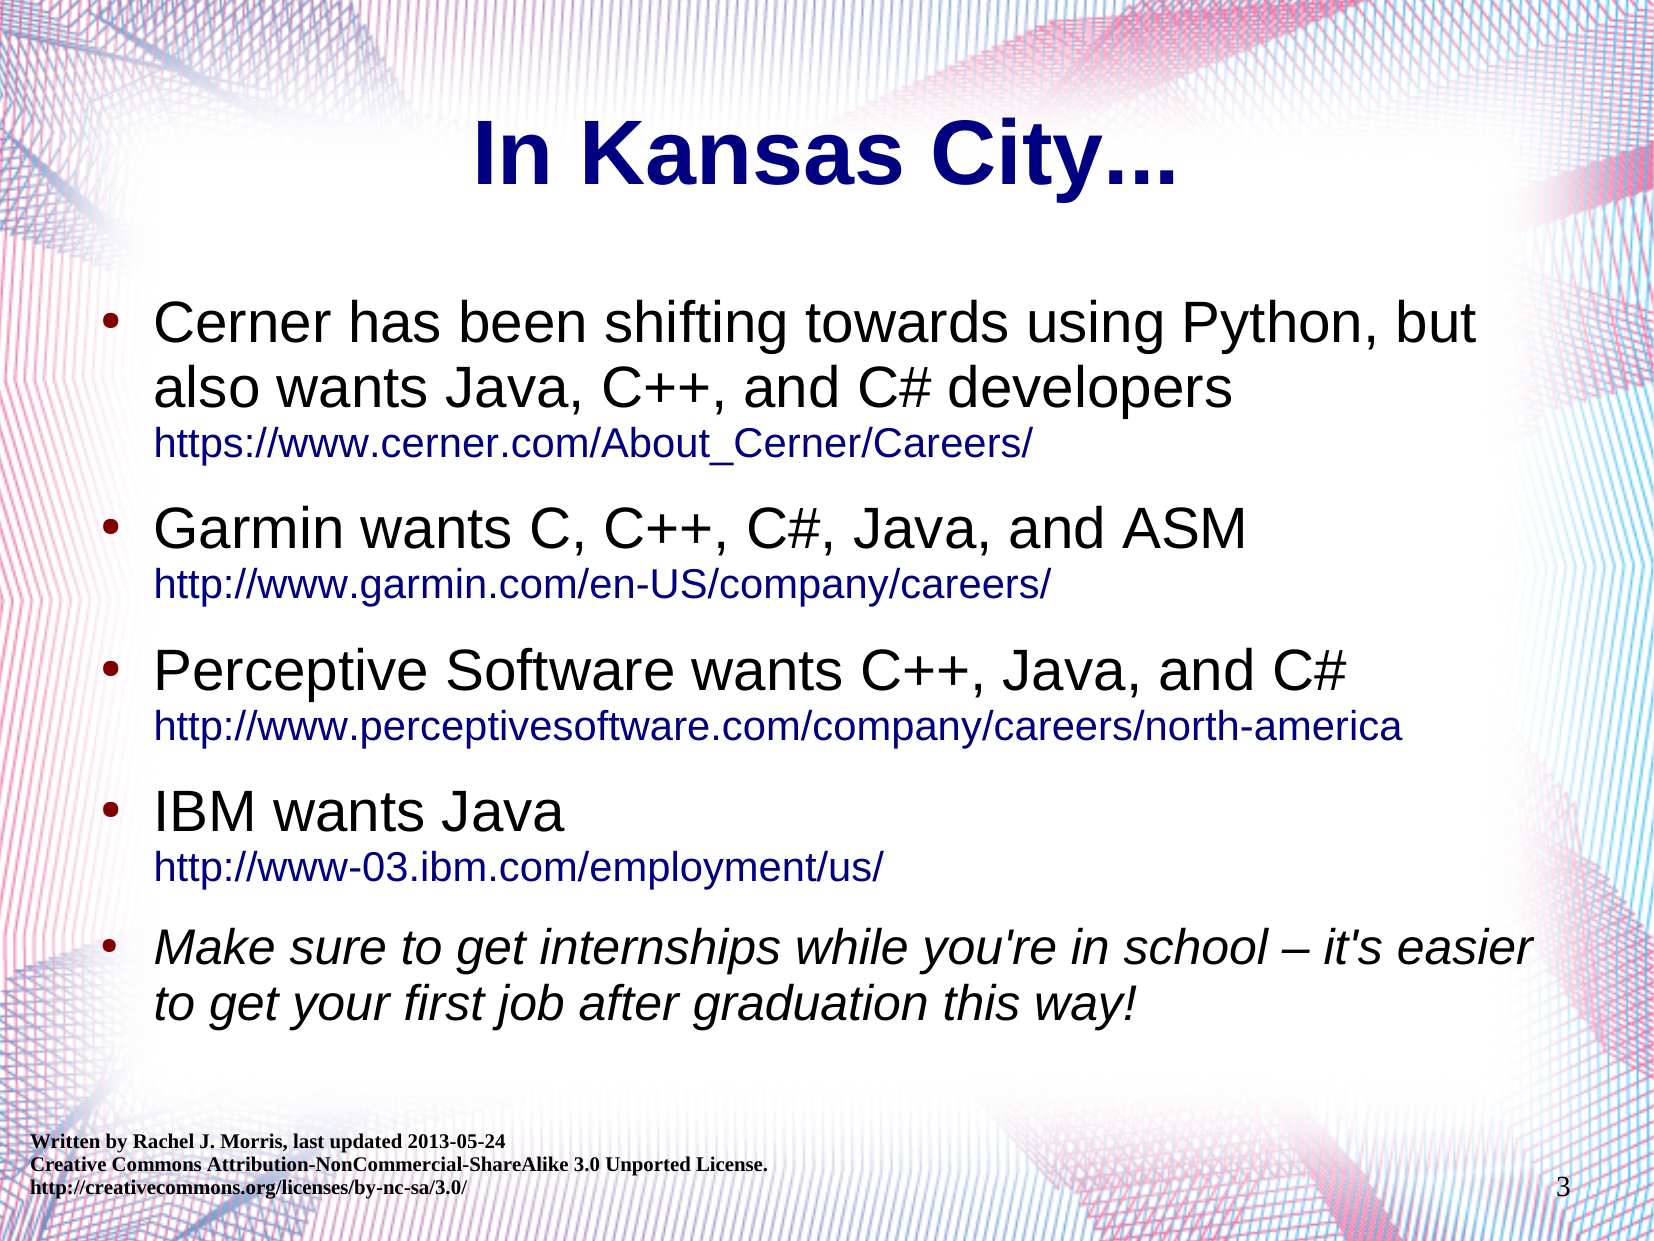

# In Kansas City...
Cerner has been shifting towards using Python, but also wants Java, C++, and C# developers
https://www.cerner.com/About_Cerner/Careers/
Garmin wants C, C++, C#, Java, and ASM
http://www.garmin.com/en-US/company/careers/
Perceptive Software wants C++, Java, and C#
http://www.perceptivesoftware.com/company/careers/north-america
IBM wants Java
http://www-03.ibm.com/employment/us/
Make sure to get internships while you're in school – it's easier to get your first job after graduation this way!
3